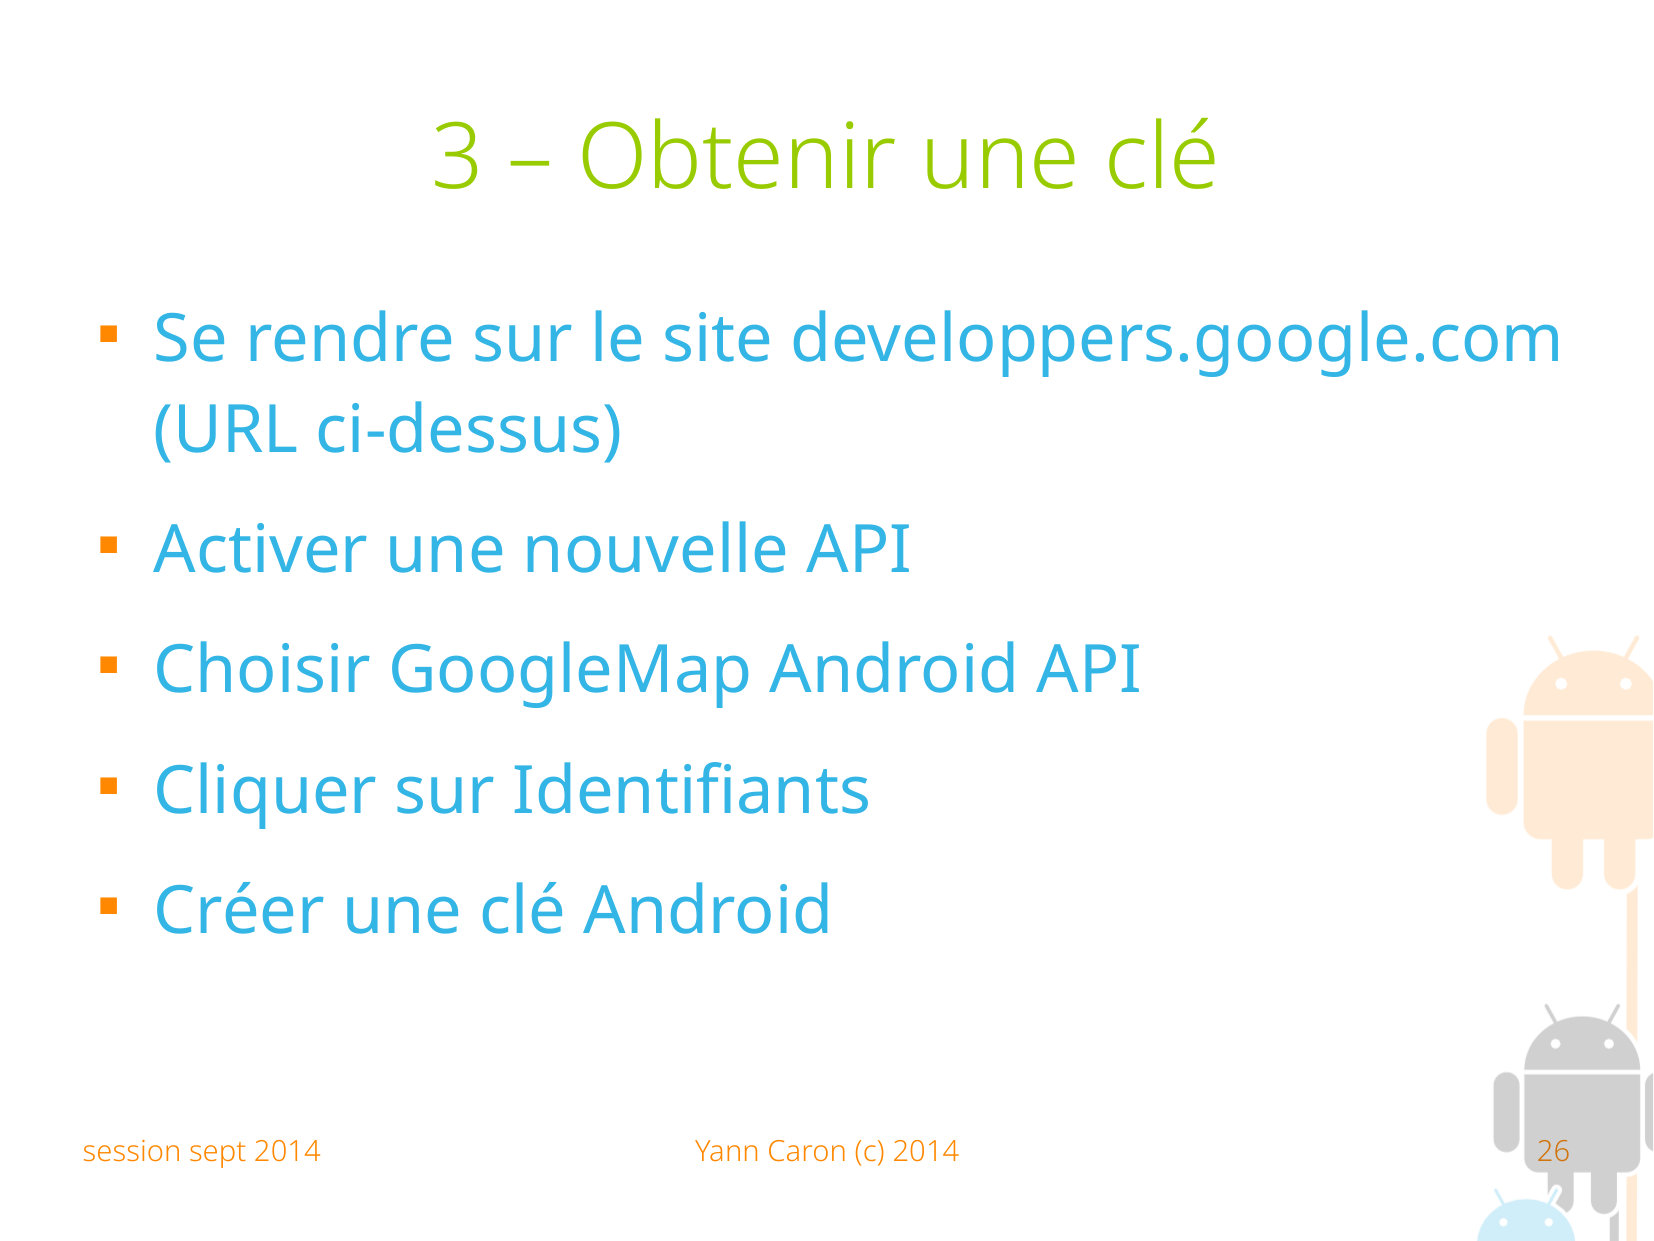

# 3 – Obtenir une clé
Se rendre sur le site developpers.google.com (URL ci-dessus)
Activer une nouvelle API
Choisir GoogleMap Android API
Cliquer sur Identifiants
Créer une clé Android
session sept 2014
Yann Caron (c) 2014
26